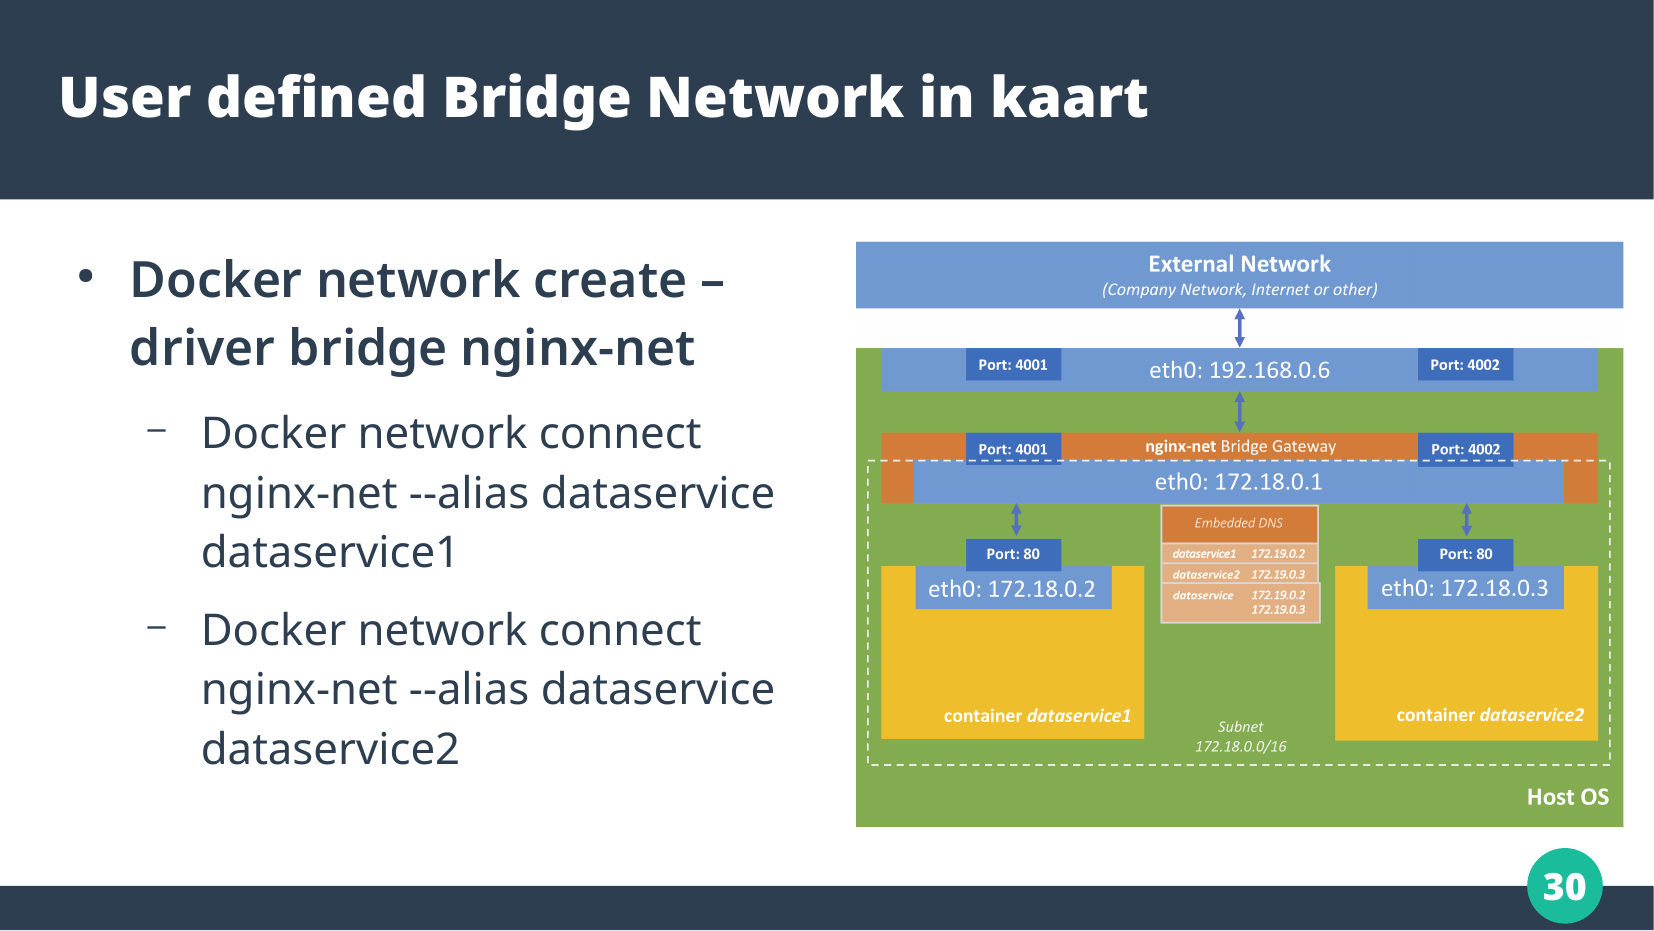

# User defined Bridge Network in kaart
Docker network create –driver bridge nginx-net
Docker network connect nginx-net --alias dataservice dataservice1
Docker network connect nginx-net --alias dataservice dataservice2